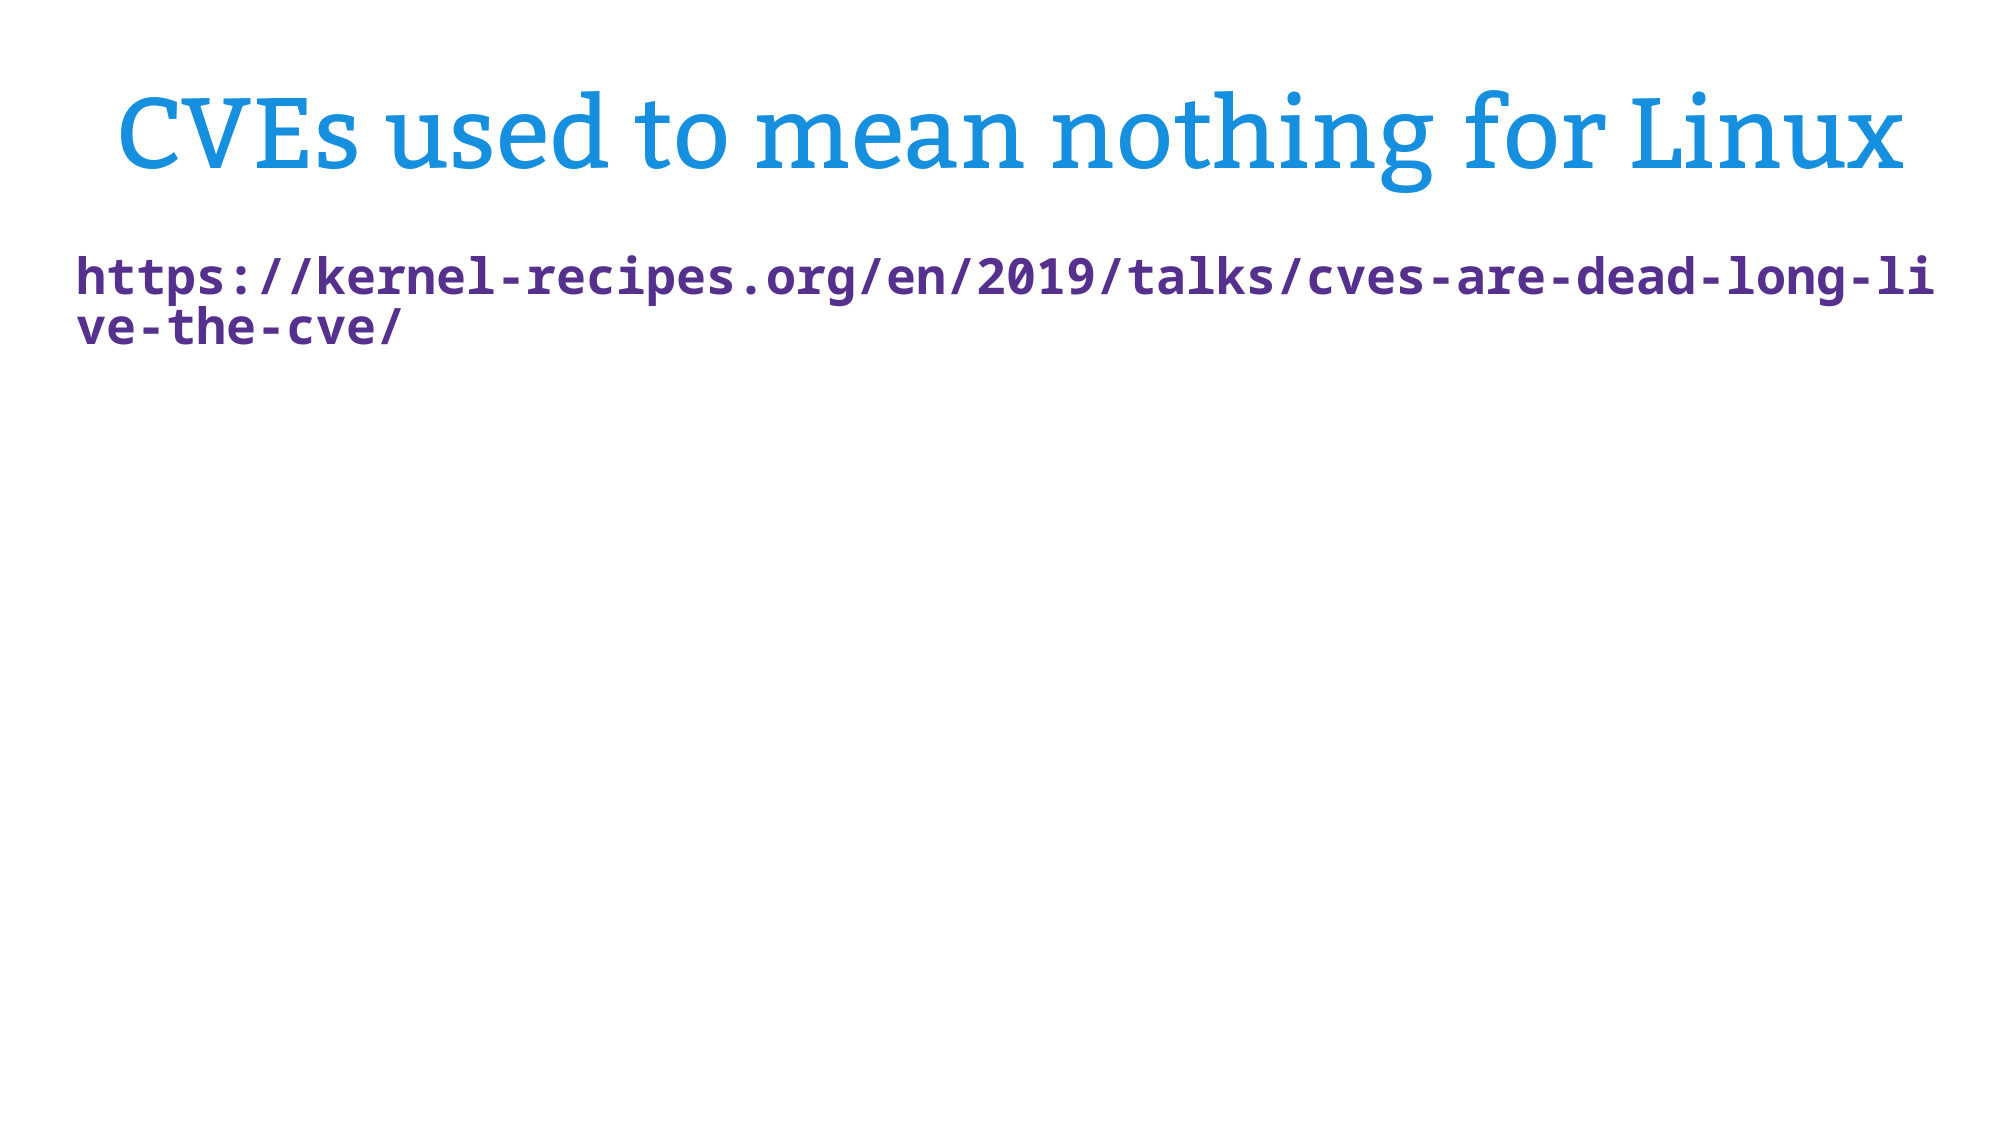

# CVEs used to mean nothing for Linux
https://kernel-recipes.org/en/2019/talks/cves-are-dead-long-live-the-cve/